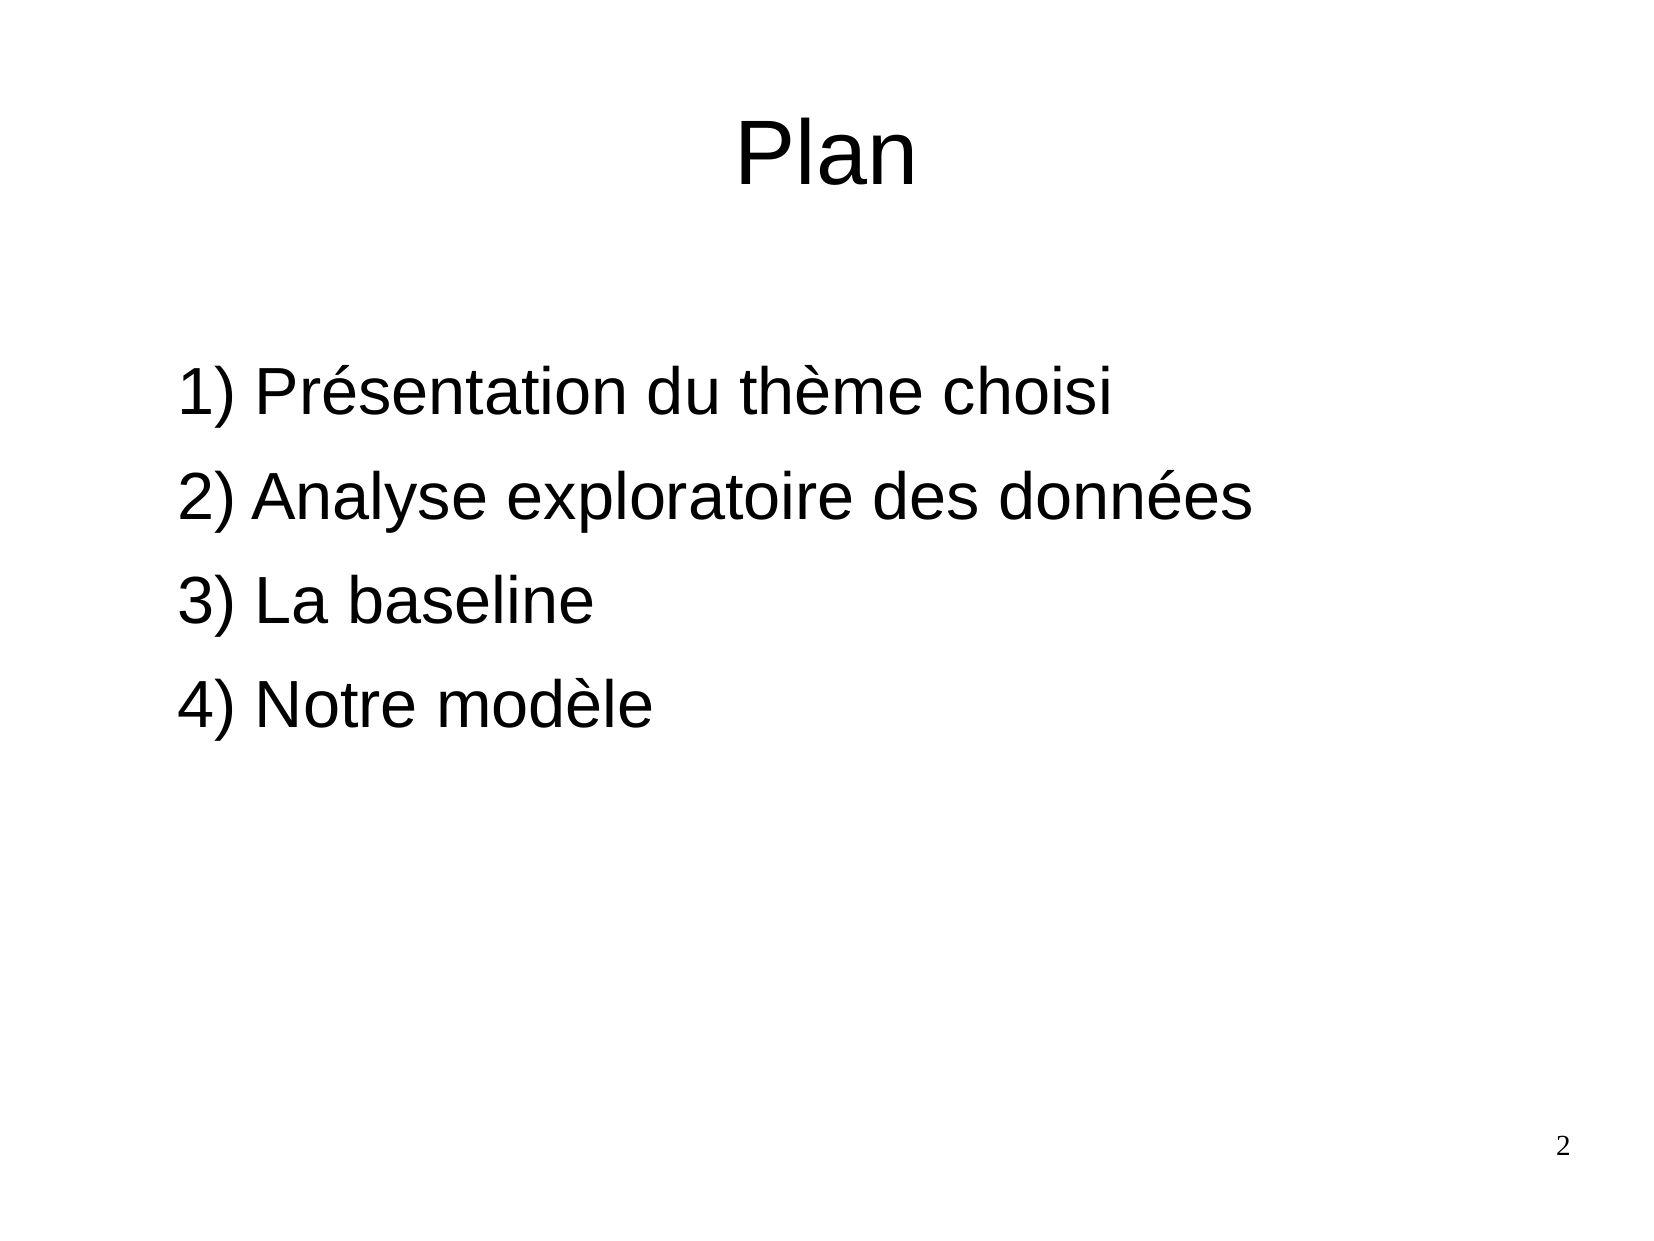

# Plan
1) Présentation du thème choisi
2) Analyse exploratoire des données
3) La baseline
4) Notre modèle
2